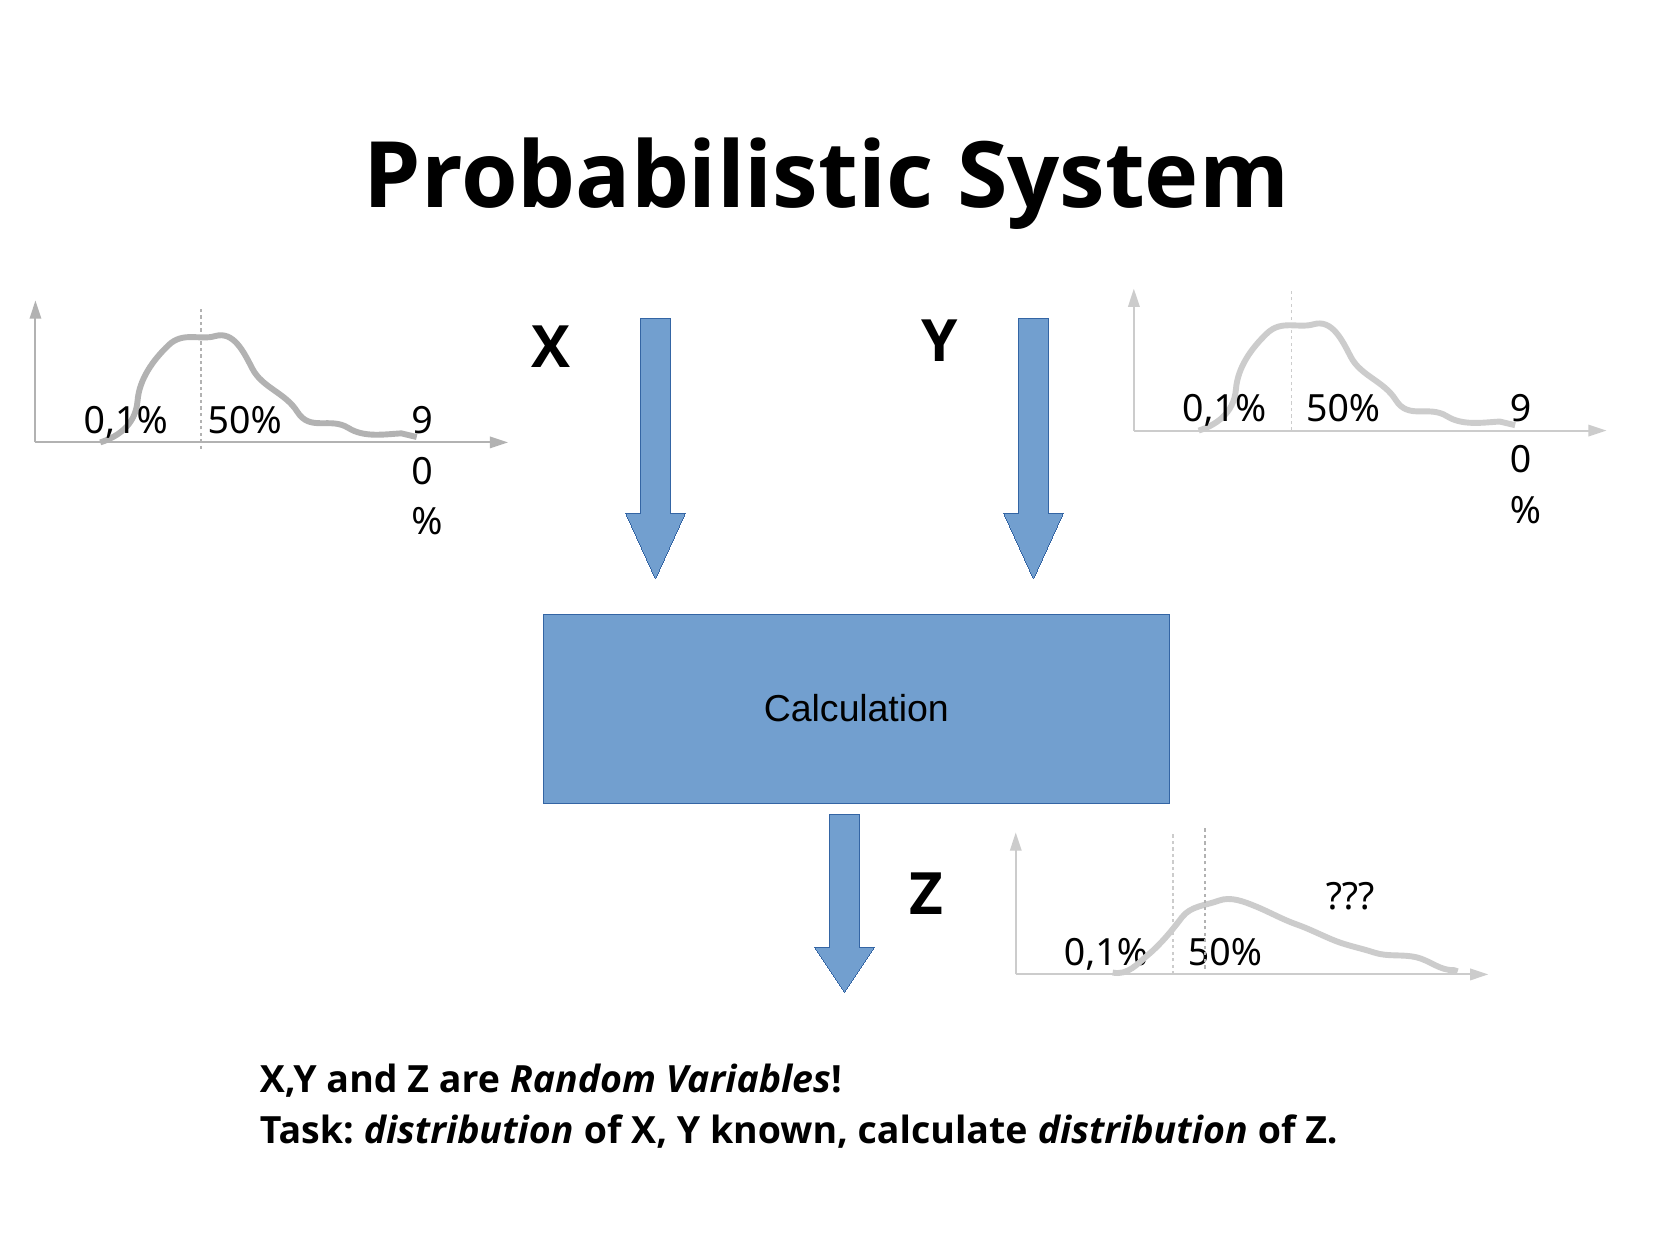

# Probabilistic System
Y
X
0,1%
50%
90%
0,1%
50%
90%
Calculation
Z
???
0,1%
50%
X,Y and Z are Random Variables!
Task: distribution of X, Y known, calculate distribution of Z.